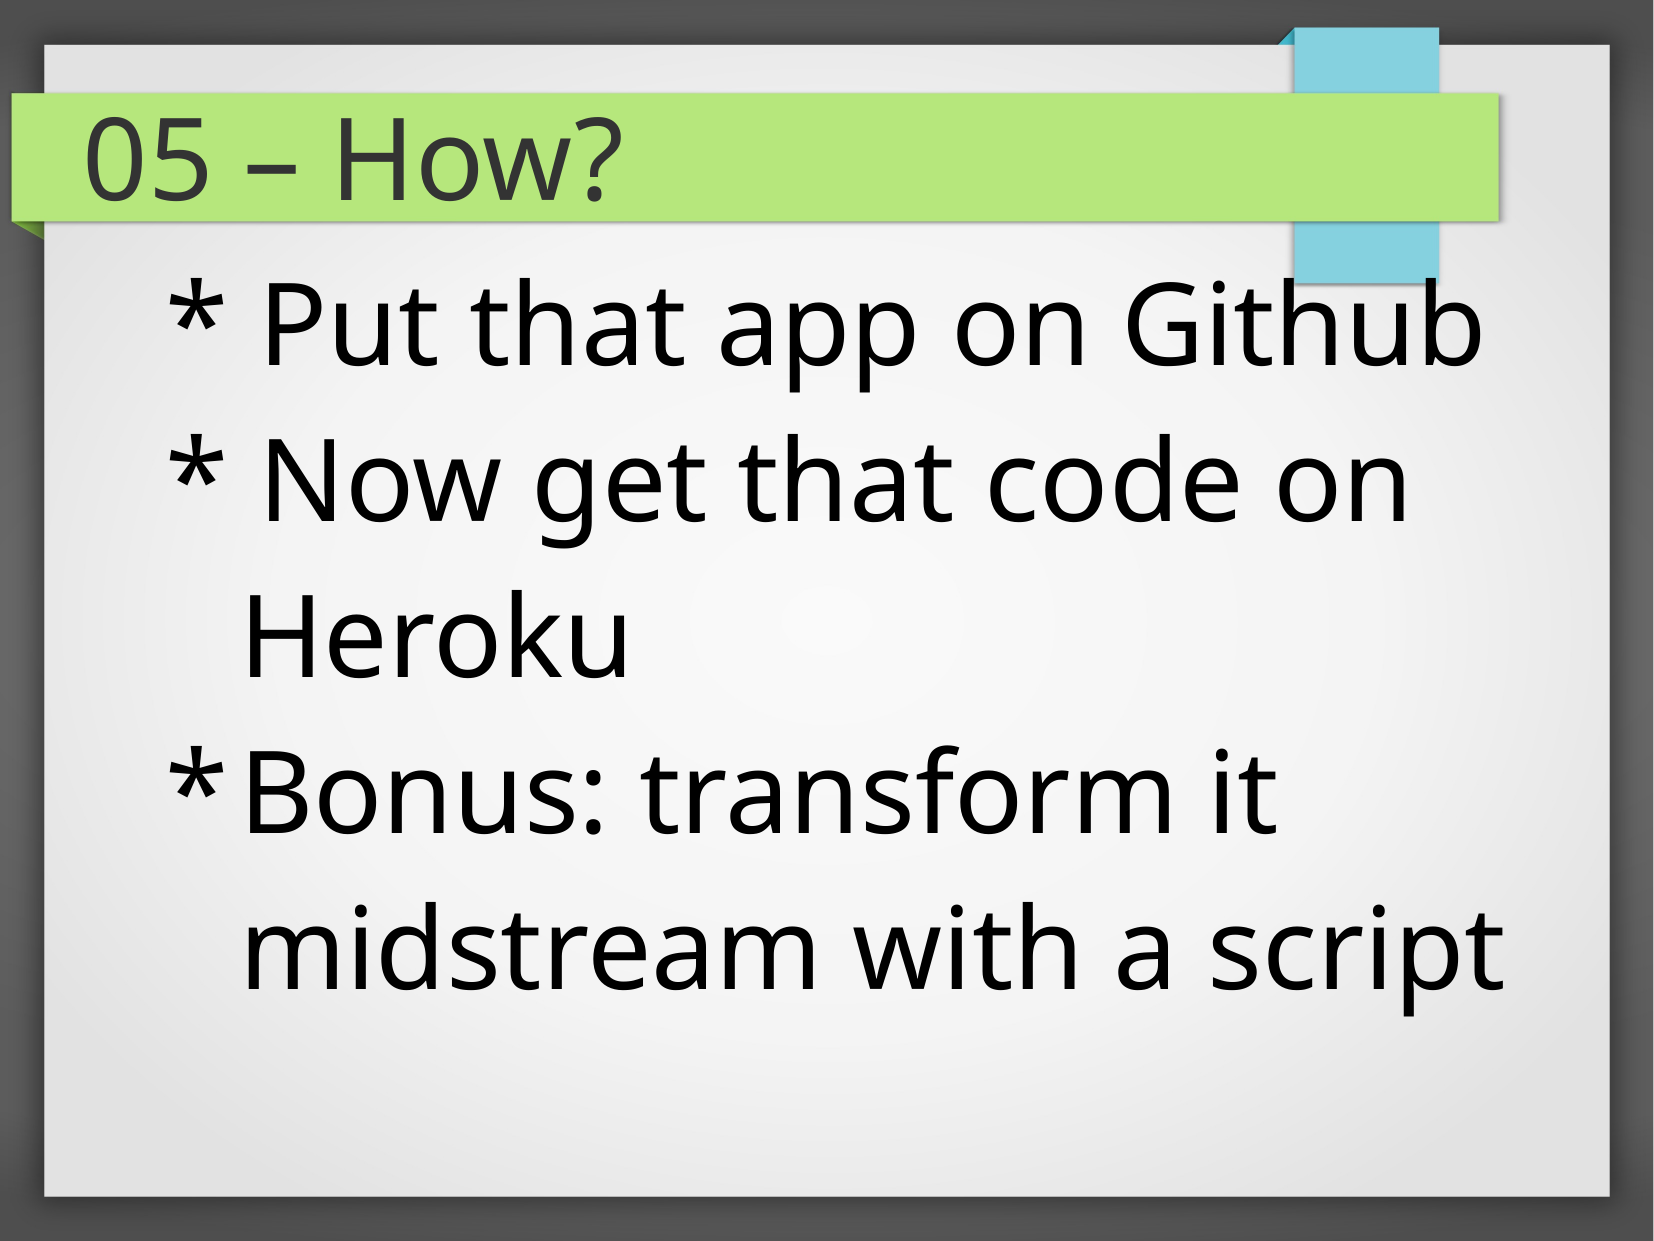

# 05 – How?
* Put that app on Github
* Now get that code on
	Heroku
*	Bonus: transform it
	midstream with a script